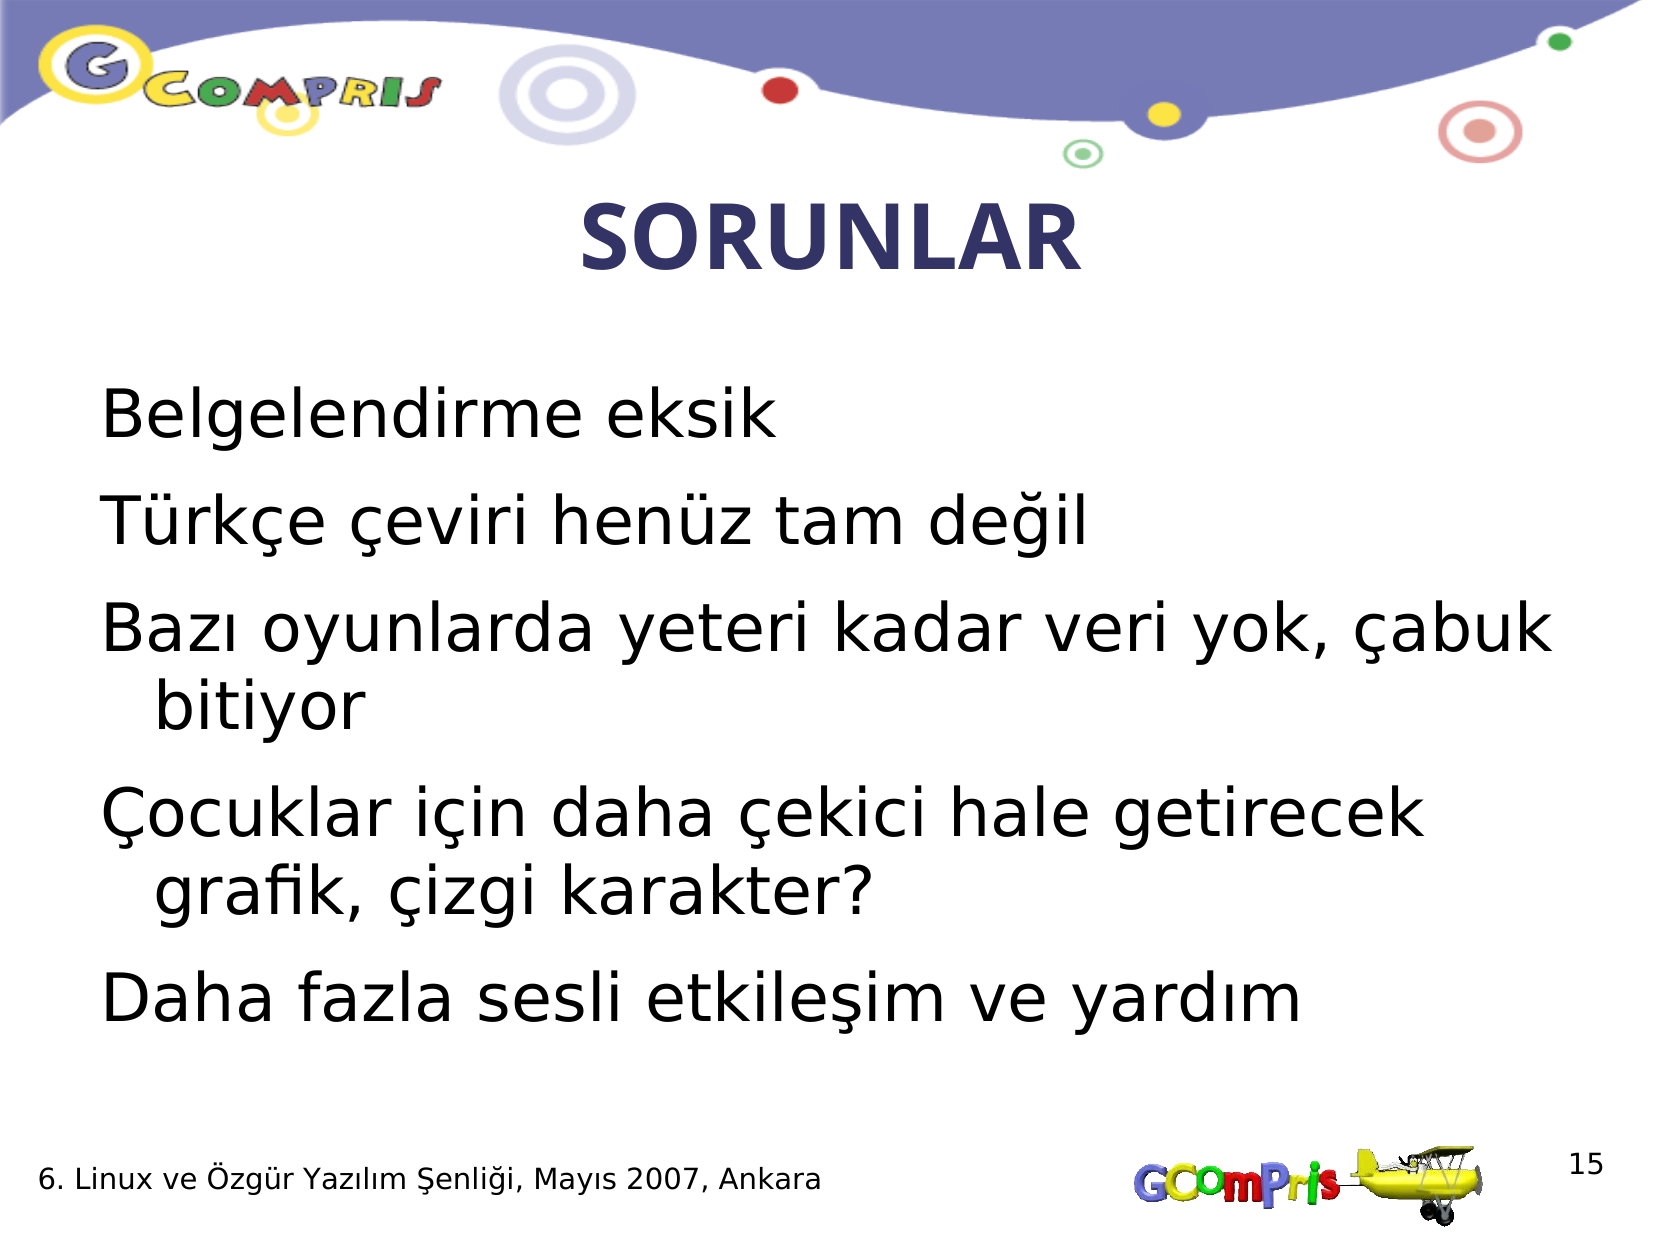

# SORUNLAR
Belgelendirme eksik
Türkçe çeviri henüz tam değil
Bazı oyunlarda yeteri kadar veri yok, çabuk bitiyor
Çocuklar için daha çekici hale getirecek grafik, çizgi karakter?
Daha fazla sesli etkileşim ve yardım